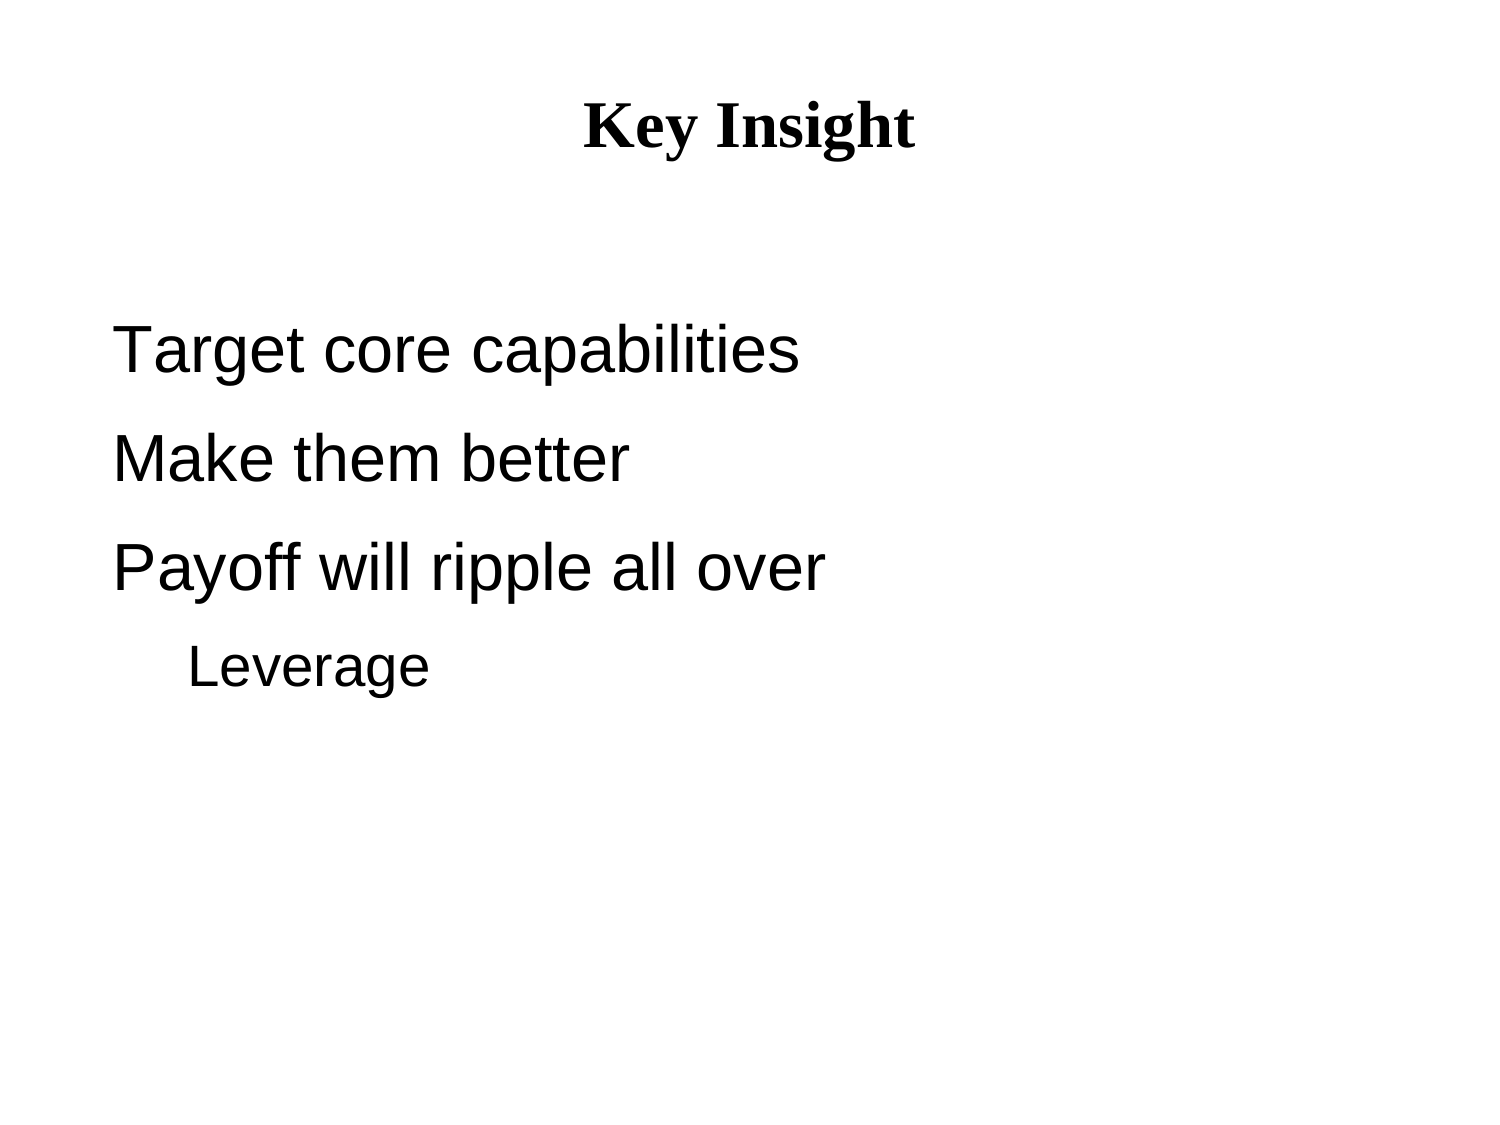

# Key Insight
Target core capabilities
Make them better
Payoff will ripple all over
Leverage